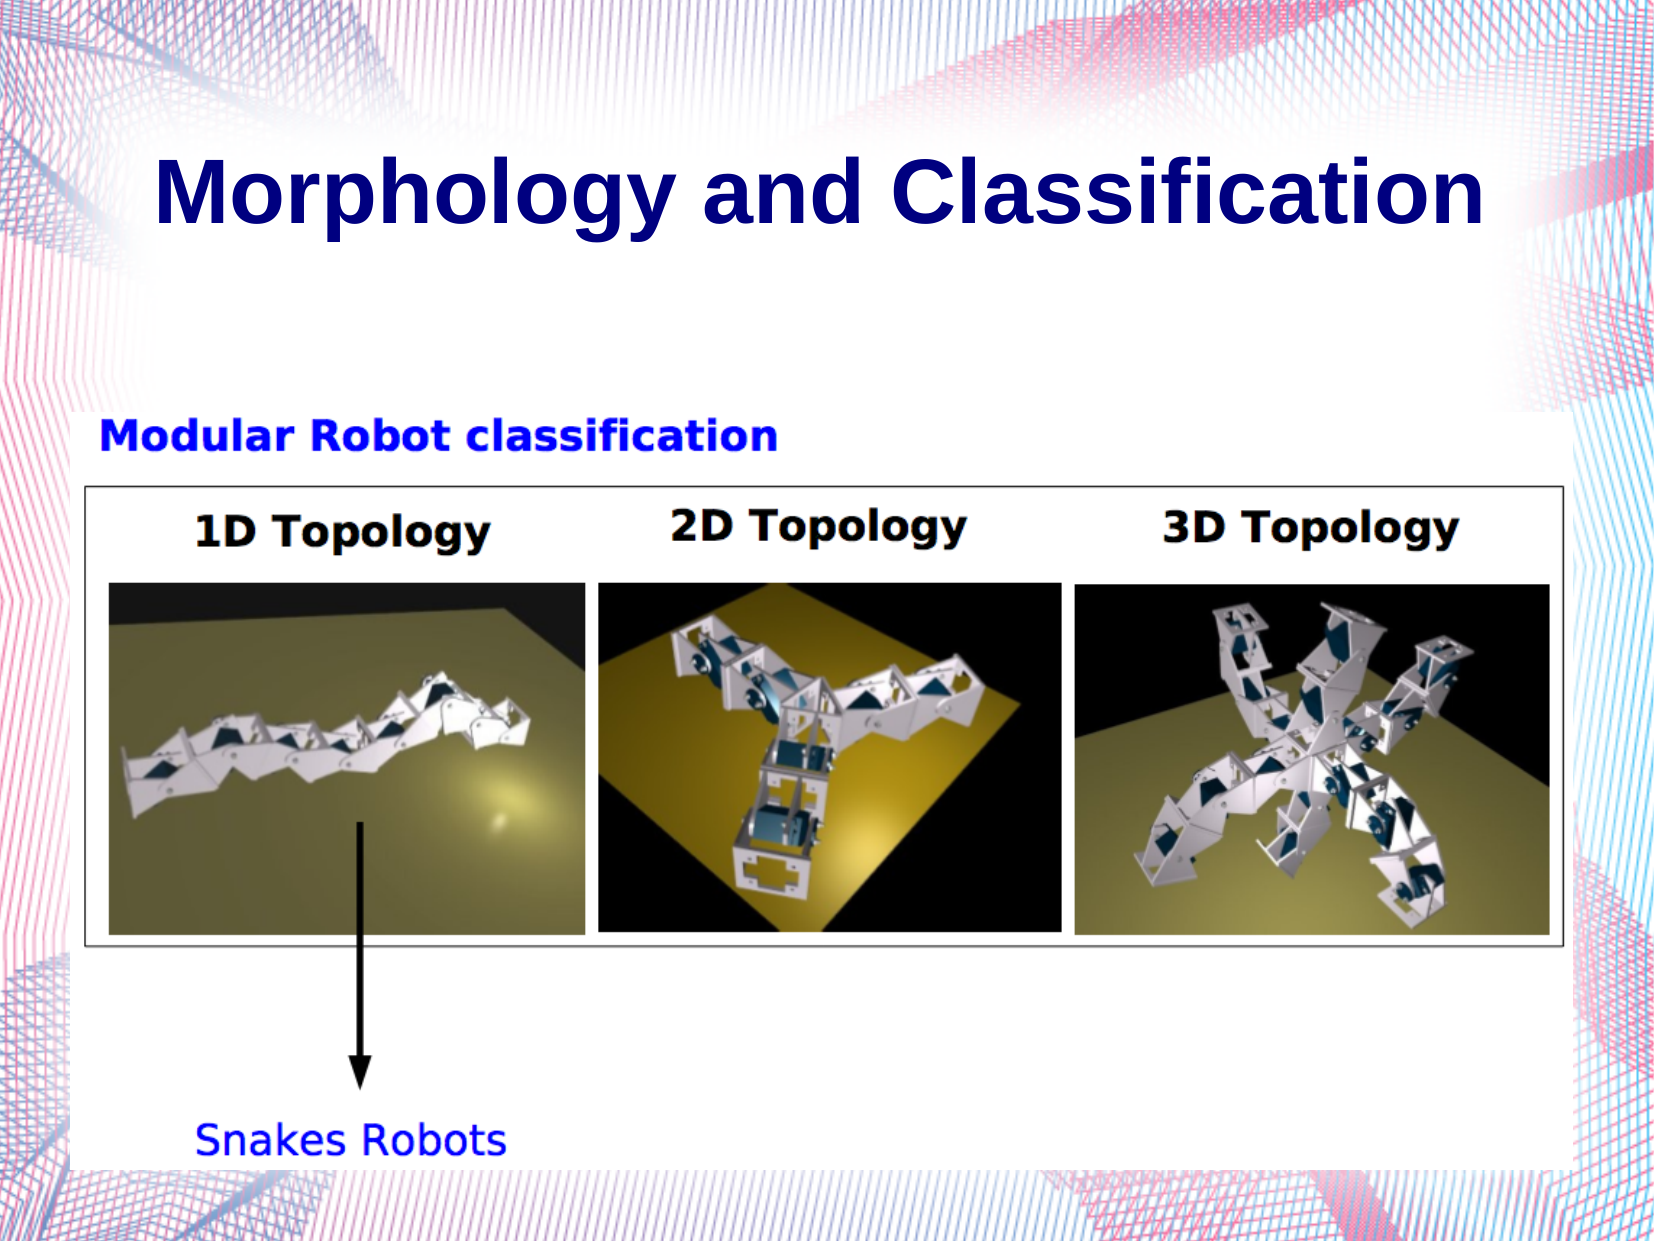

# Morphology and Classification
An Introduction To Modular Robots
15